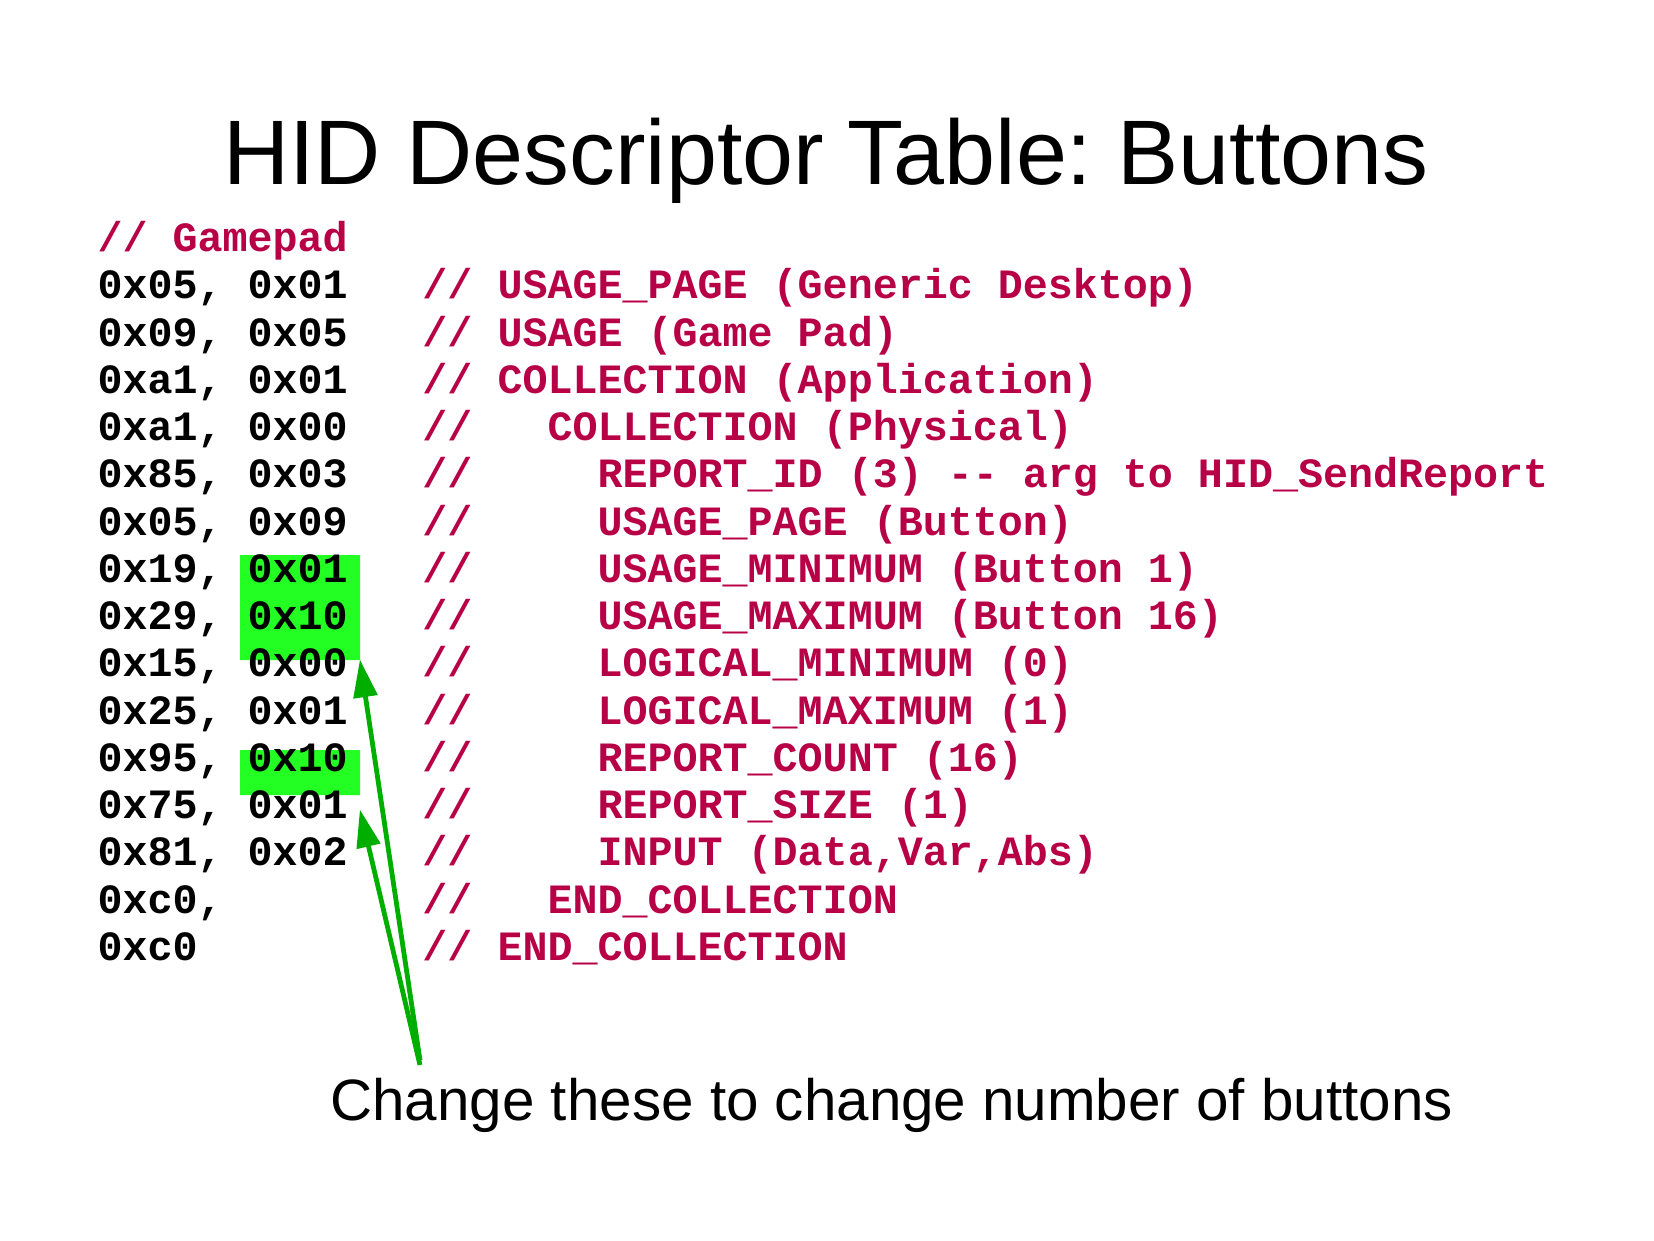

# HID Descriptor Table: Buttons
// Gamepad
0x05, 0x01 // USAGE_PAGE (Generic Desktop)
0x09, 0x05 // USAGE (Game Pad)
0xa1, 0x01 // COLLECTION (Application)
0xa1, 0x00 // COLLECTION (Physical)
0x85, 0x03 // REPORT_ID (3) -- arg to HID_SendReport
0x05, 0x09 // USAGE_PAGE (Button)
0x19, 0x01 // USAGE_MINIMUM (Button 1)
0x29, 0x10 // USAGE_MAXIMUM (Button 16)
0x15, 0x00 // LOGICAL_MINIMUM (0)
0x25, 0x01 // LOGICAL_MAXIMUM (1)
0x95, 0x10 // REPORT_COUNT (16)
0x75, 0x01 // REPORT_SIZE (1)
0x81, 0x02 // INPUT (Data,Var,Abs)
0xc0, // END_COLLECTION
0xc0 // END_COLLECTION
Change these to change number of buttons